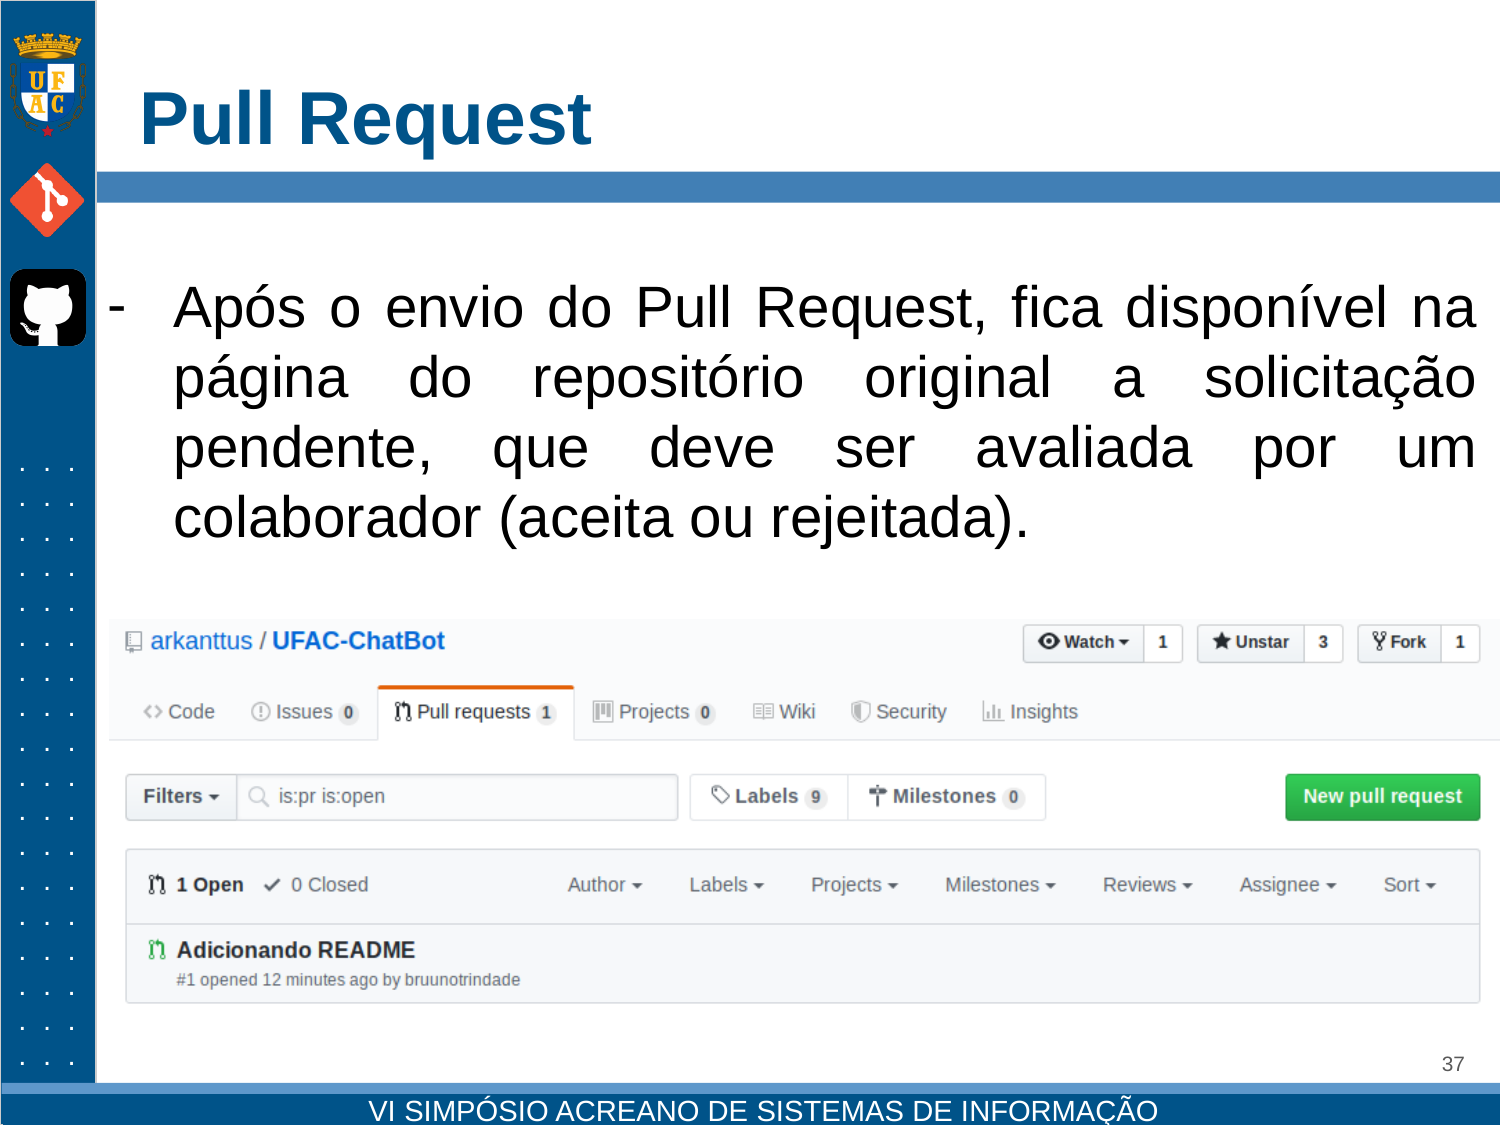

# Pull Request
Após o envio do Pull Request, fica disponível na página do repositório original a solicitação pendente, que deve ser avaliada por um colaborador (aceita ou rejeitada).
. . .
. . .
. . .
. . .
. . .
. . .
. . .
. . .
. . .
. . .
. . .
. . .
. . .
. . .
. . .
. . .
. . .
. . .
VI SIMPÓSIO ACREANO DE SISTEMAS DE INFORMAÇÃO